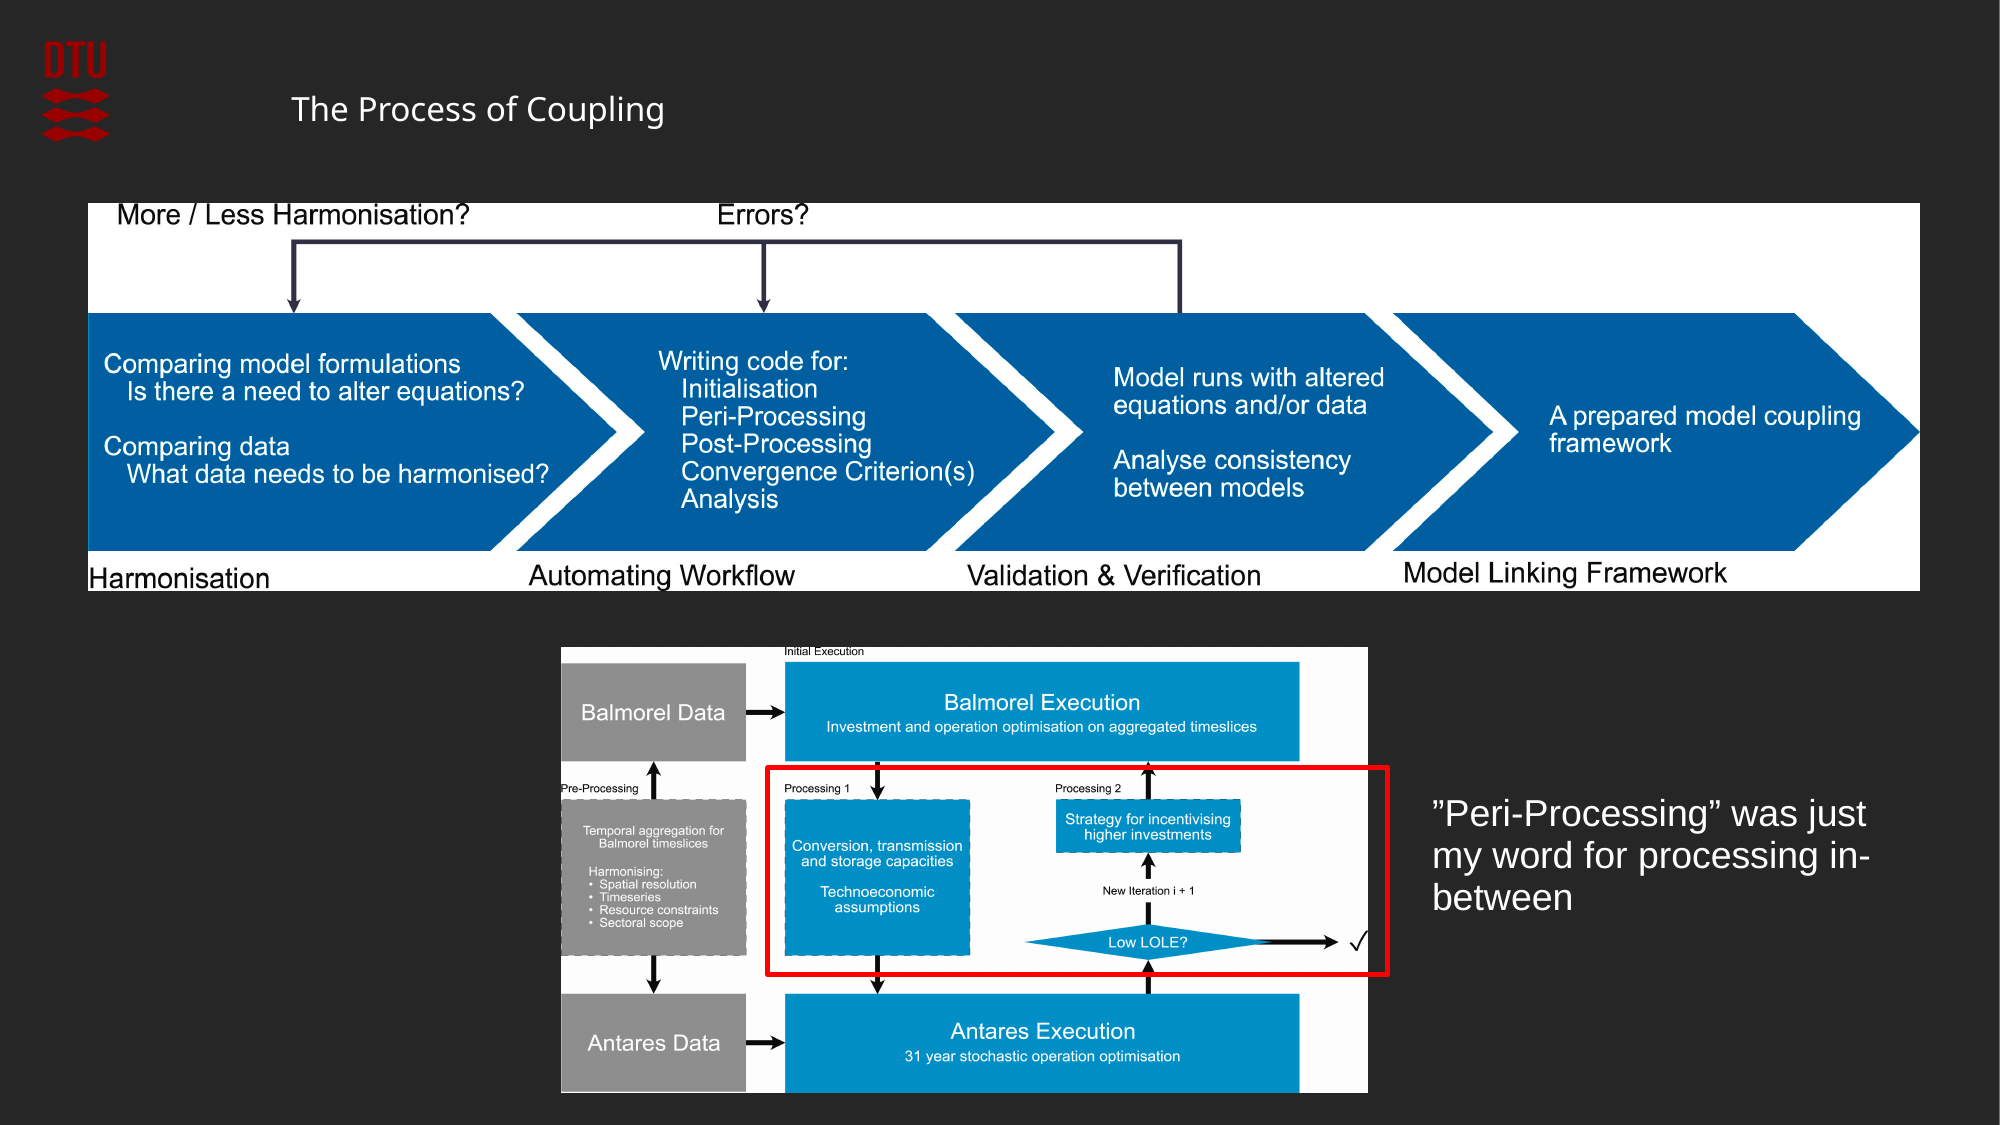

# The Process of Coupling
”Peri-Processing” was just my word for processing in-between